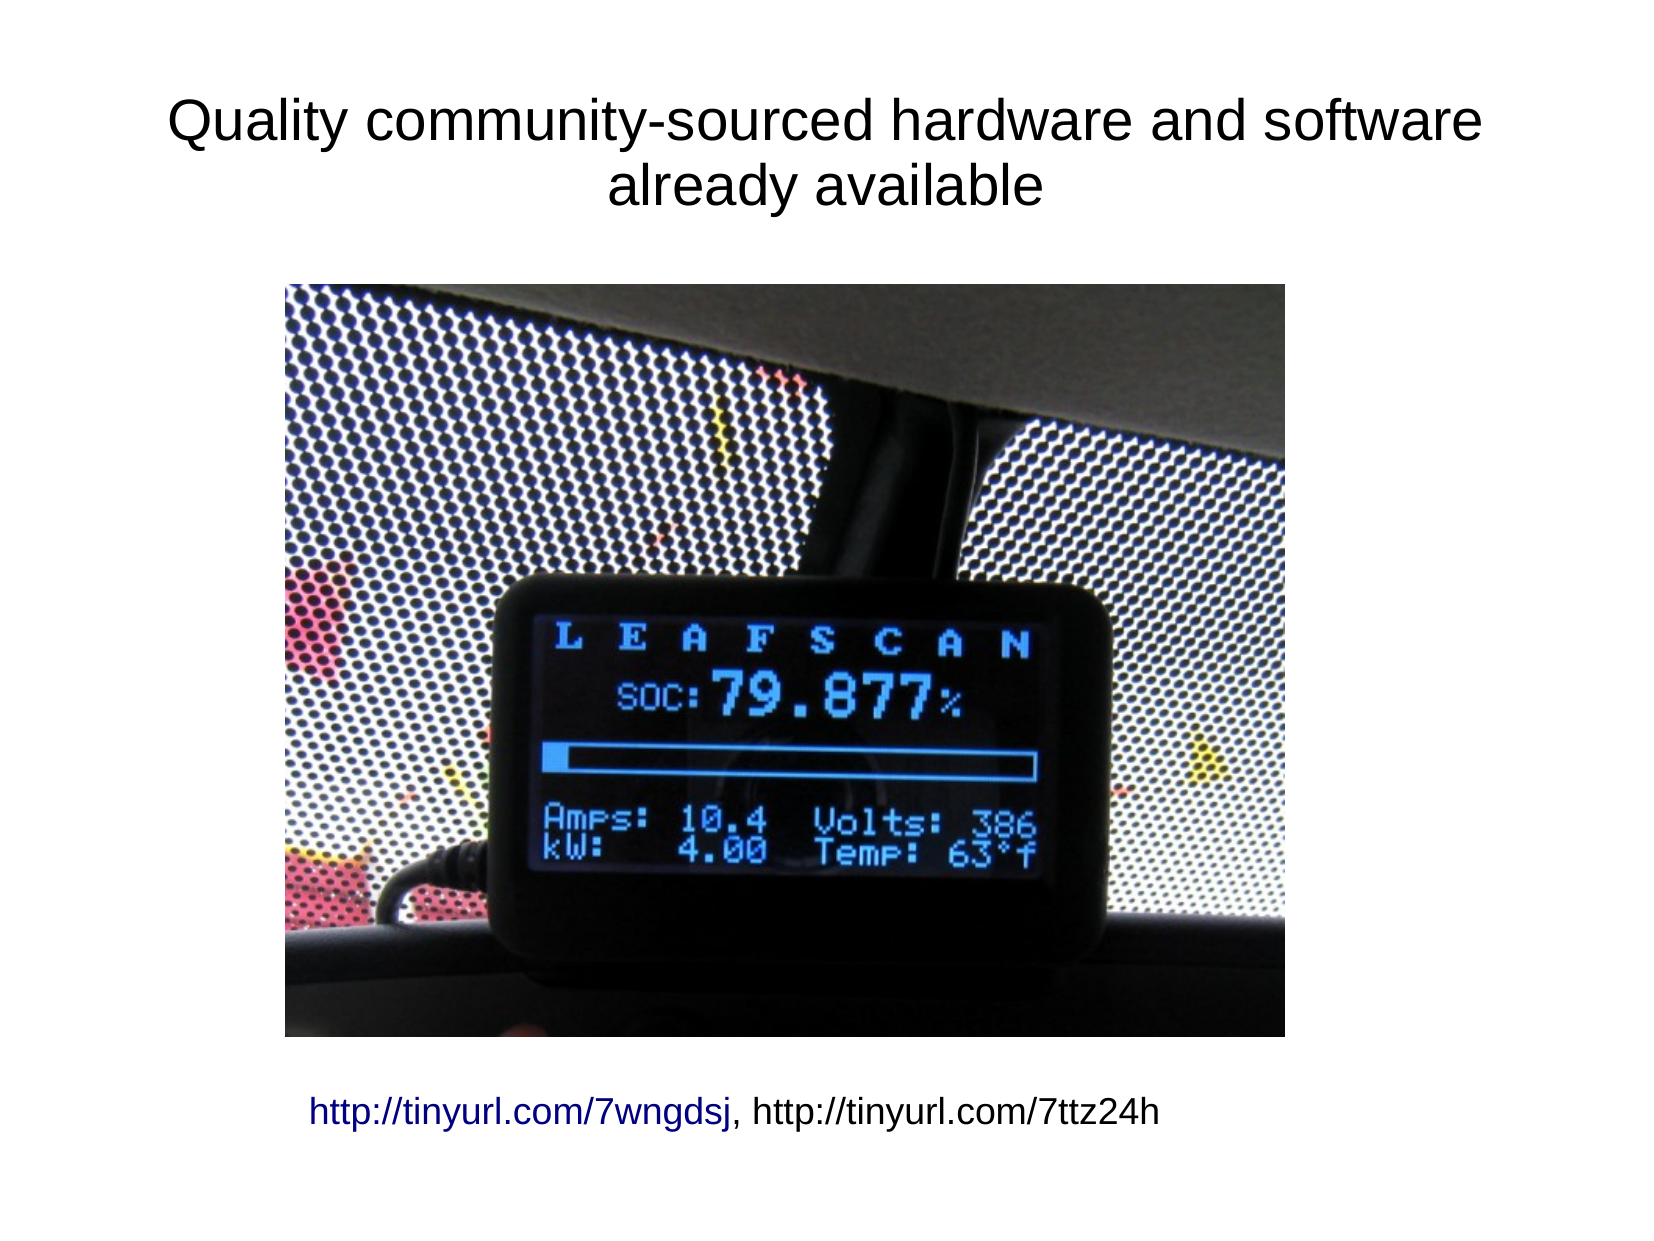

# Quality community-sourced hardware and software already available
http://tinyurl.com/7wngdsj, http://tinyurl.com/7ttz24h